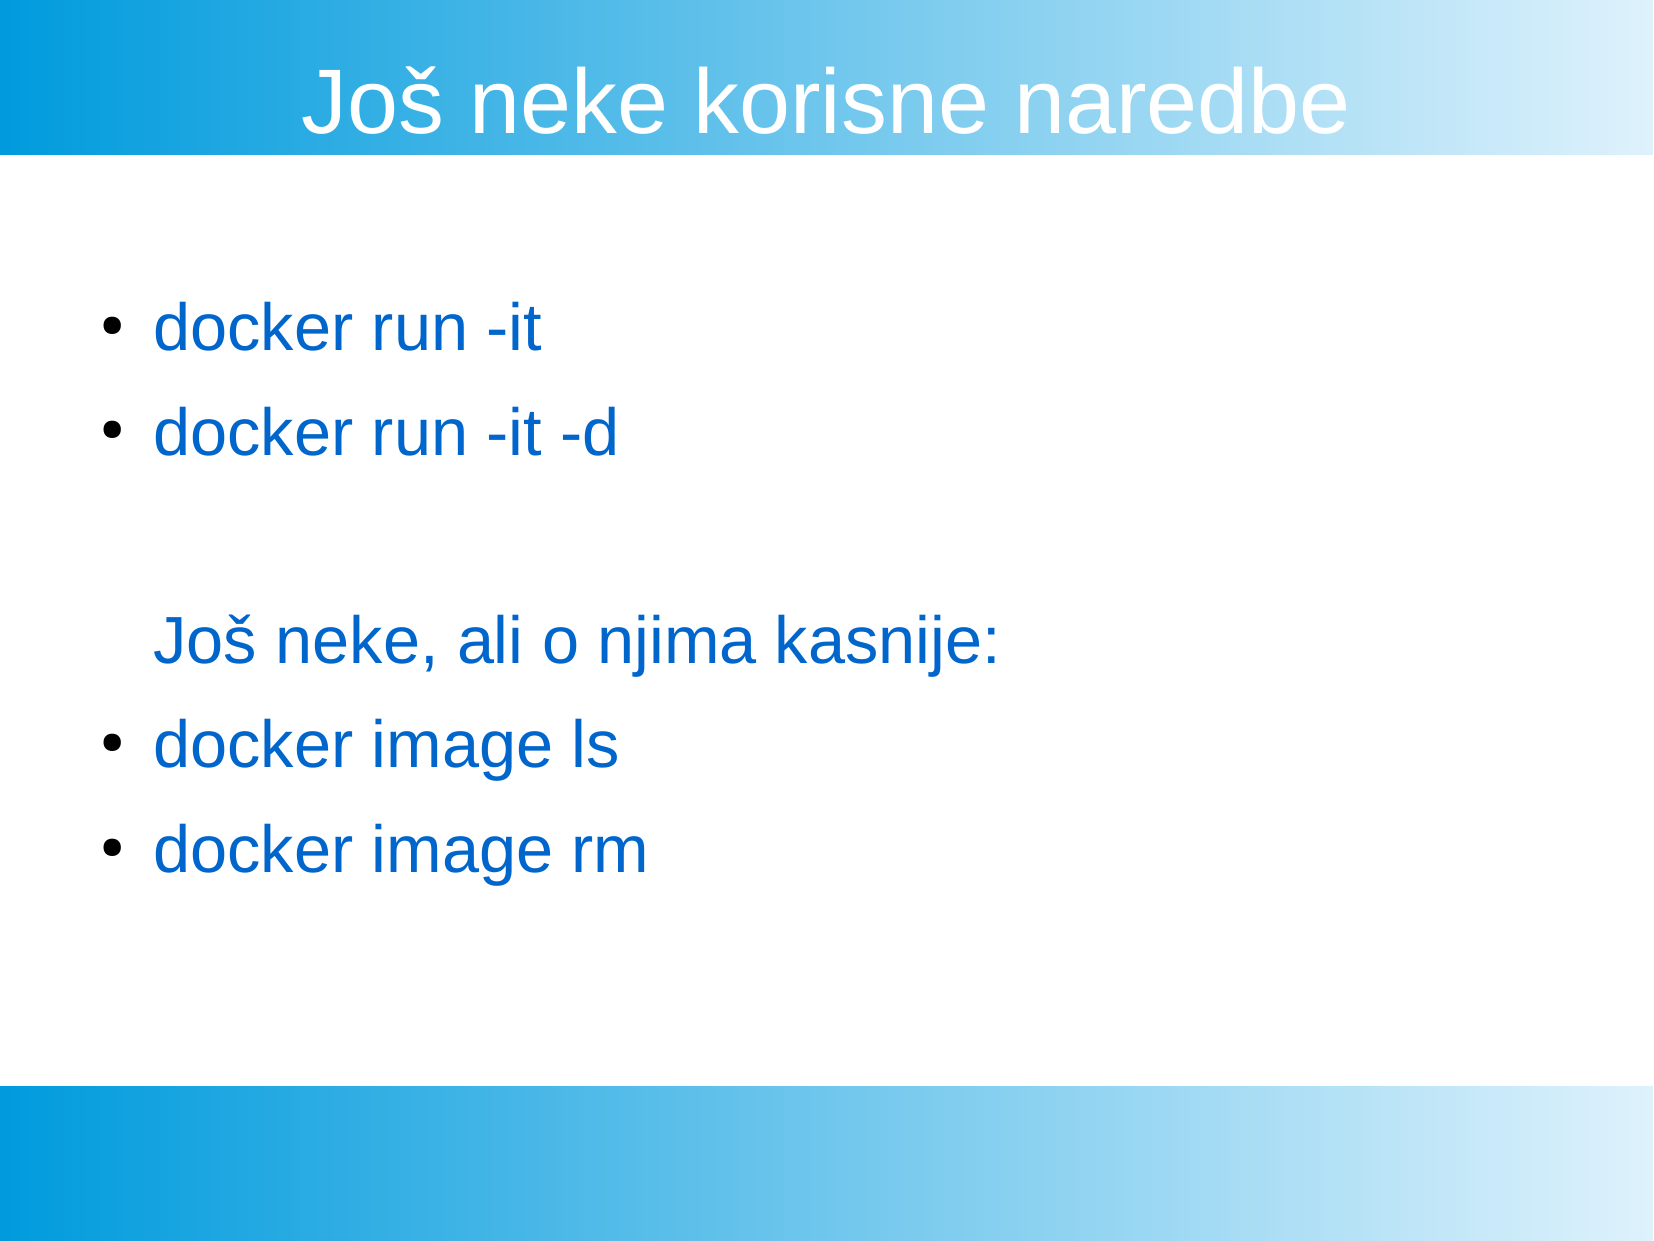

# Još neke korisne naredbe
docker run -it
docker run -it -d
Još neke, ali o njima kasnije:
docker image ls
docker image rm